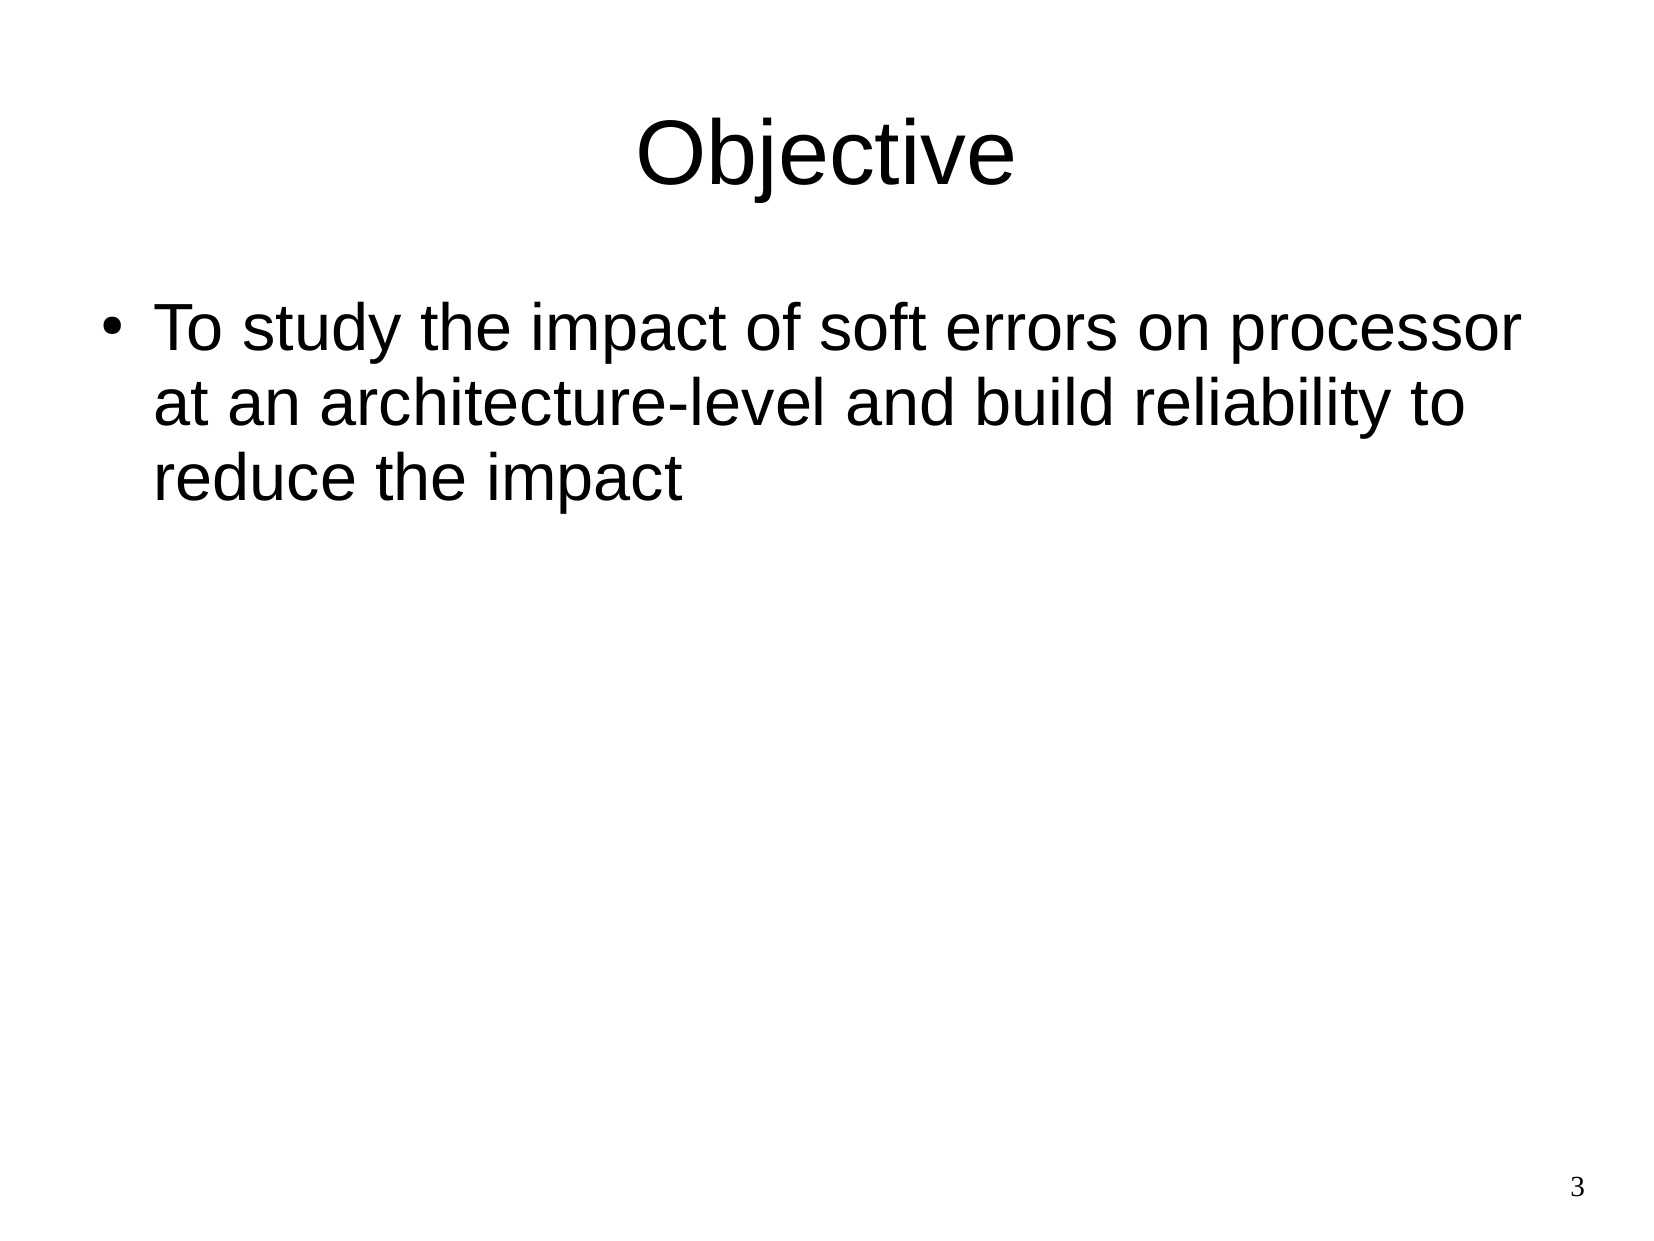

# Objective
To study the impact of soft errors on processor at an architecture-level and build reliability to reduce the impact
3